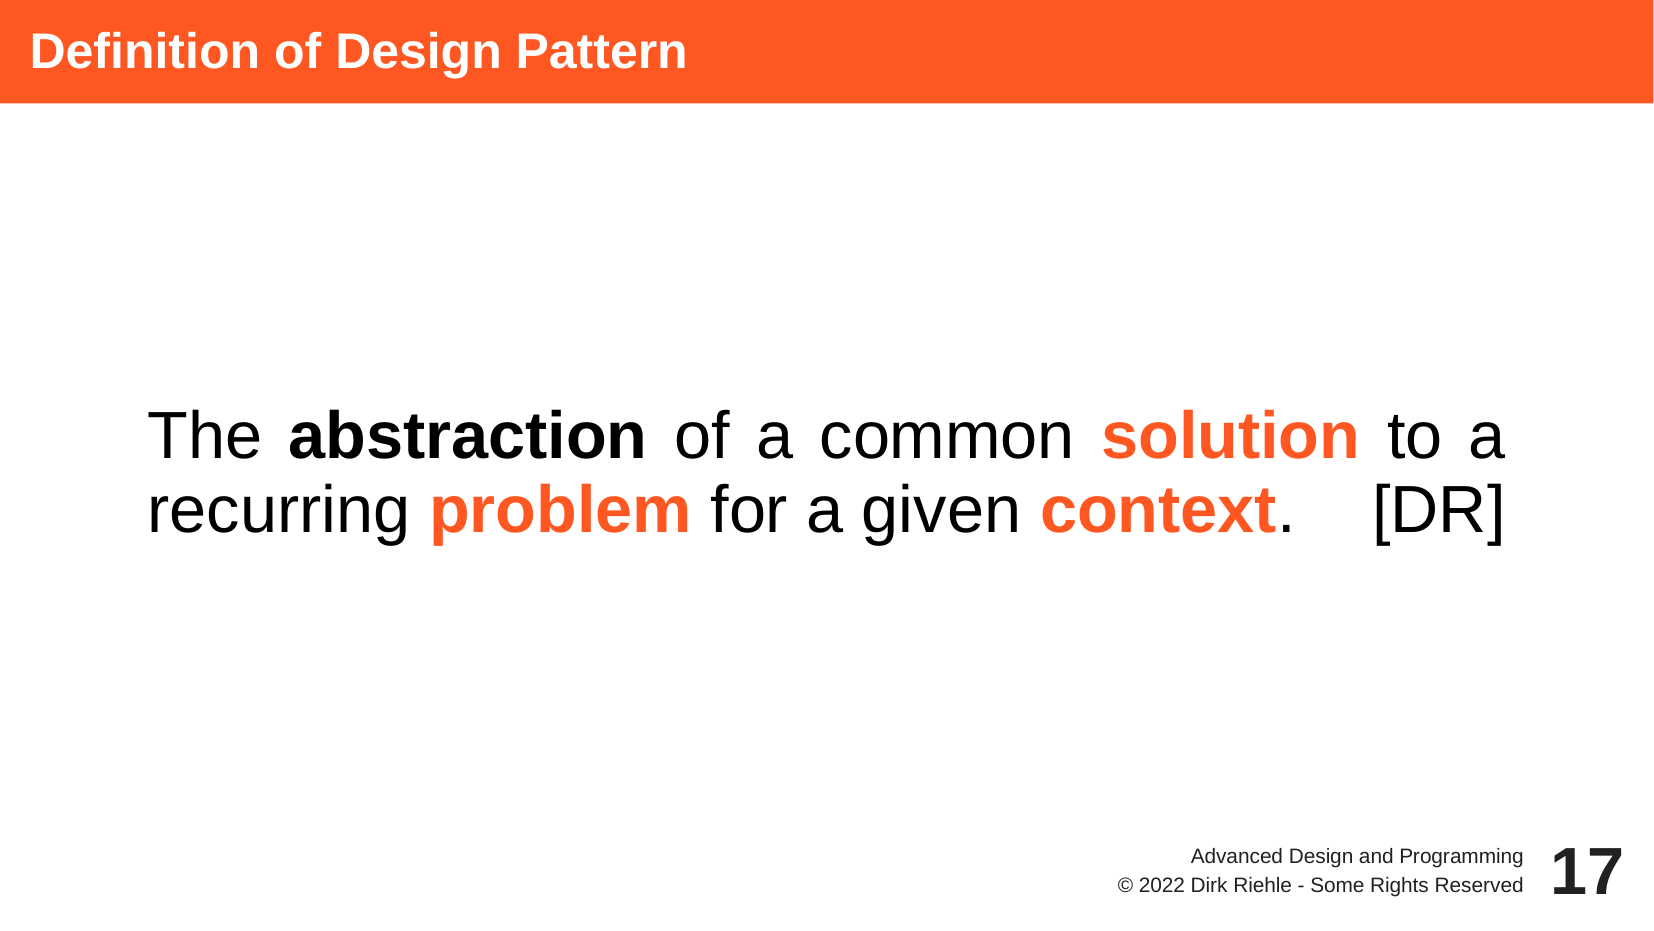

# Definition of Design Pattern
The abstraction of a common solution to a recurring problem for a given context.	[DR]
Advanced Design and Programming
17
© 2022 Dirk Riehle - Some Rights Reserved